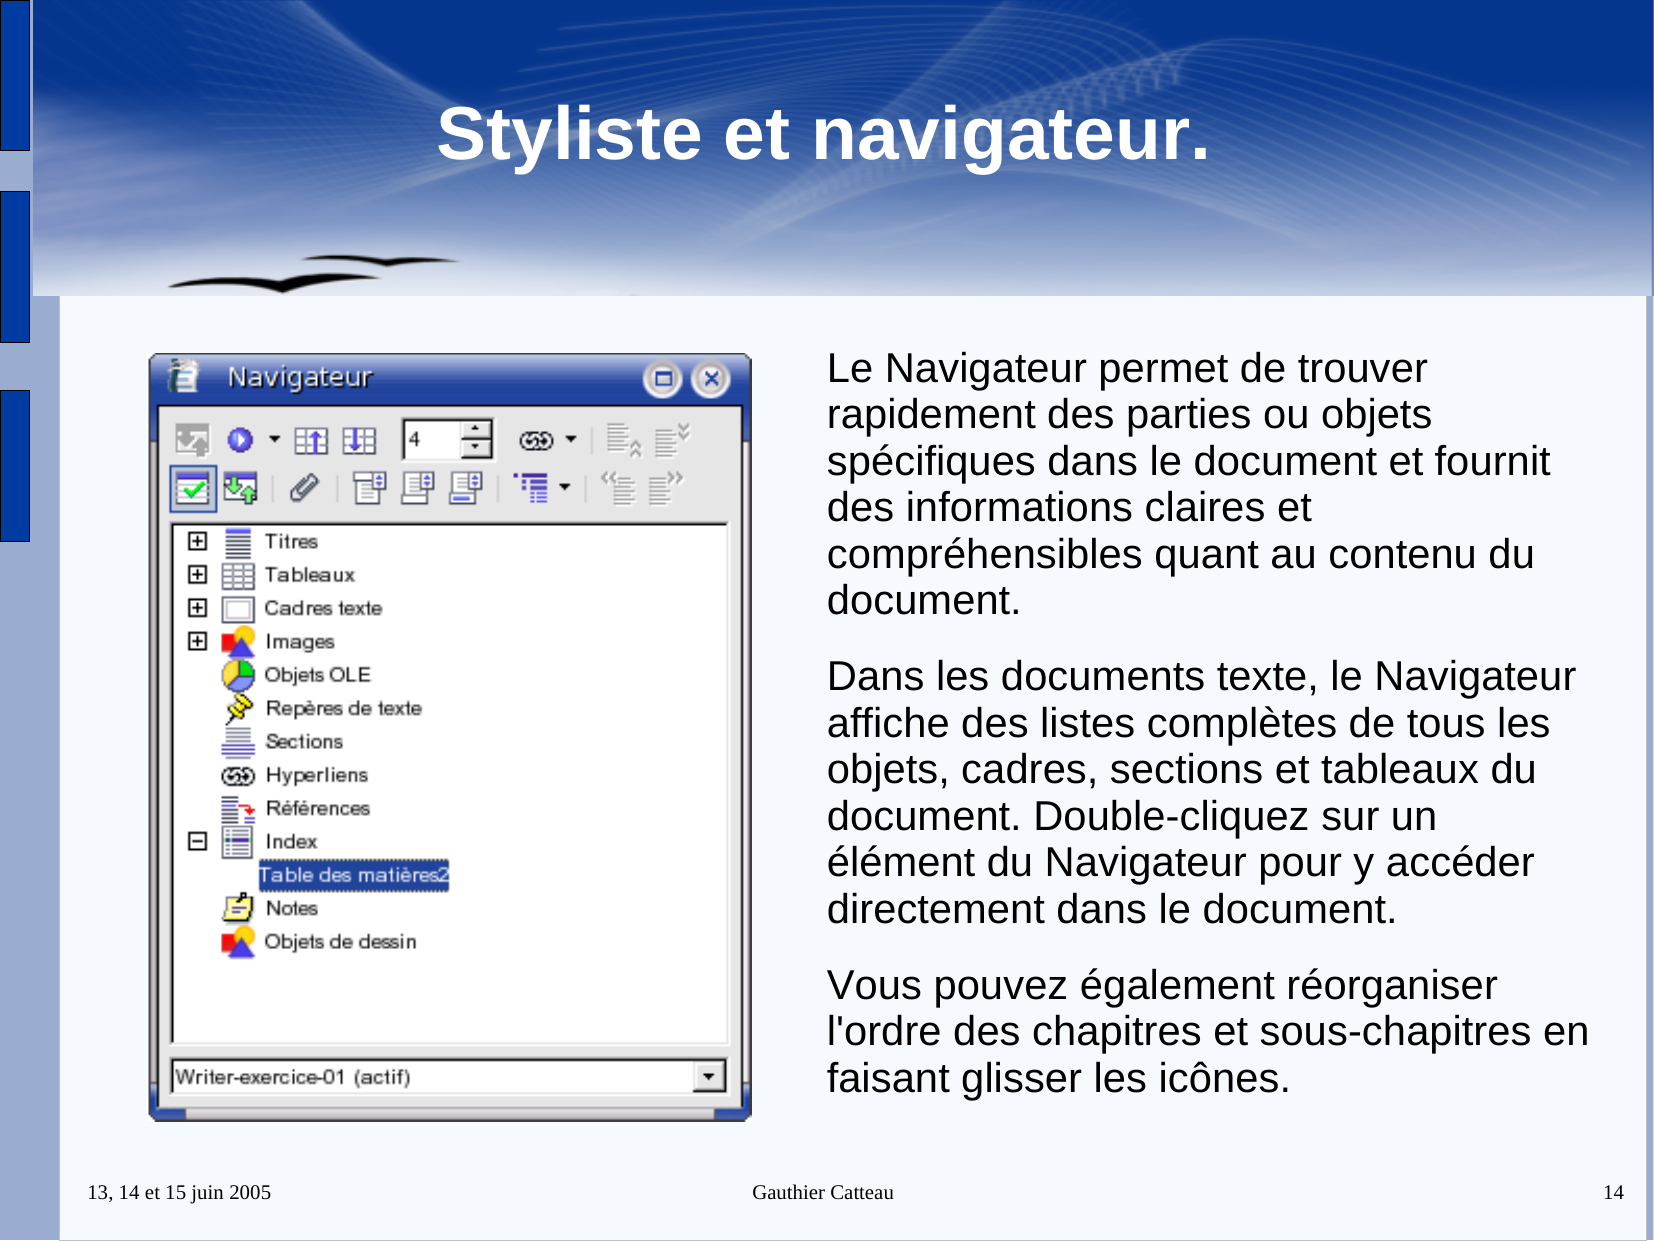

# Styliste et navigateur.
Le Navigateur permet de trouver rapidement des parties ou objets spécifiques dans le document et fournit des informations claires et compréhensibles quant au contenu du document.
Dans les documents texte, le Navigateur affiche des listes complètes de tous les objets, cadres, sections et tableaux du document. Double-cliquez sur un élément du Navigateur pour y accéder directement dans le document.
Vous pouvez également réorganiser l'ordre des chapitres et sous-chapitres en faisant glisser les icônes.
Gauthier Catteau